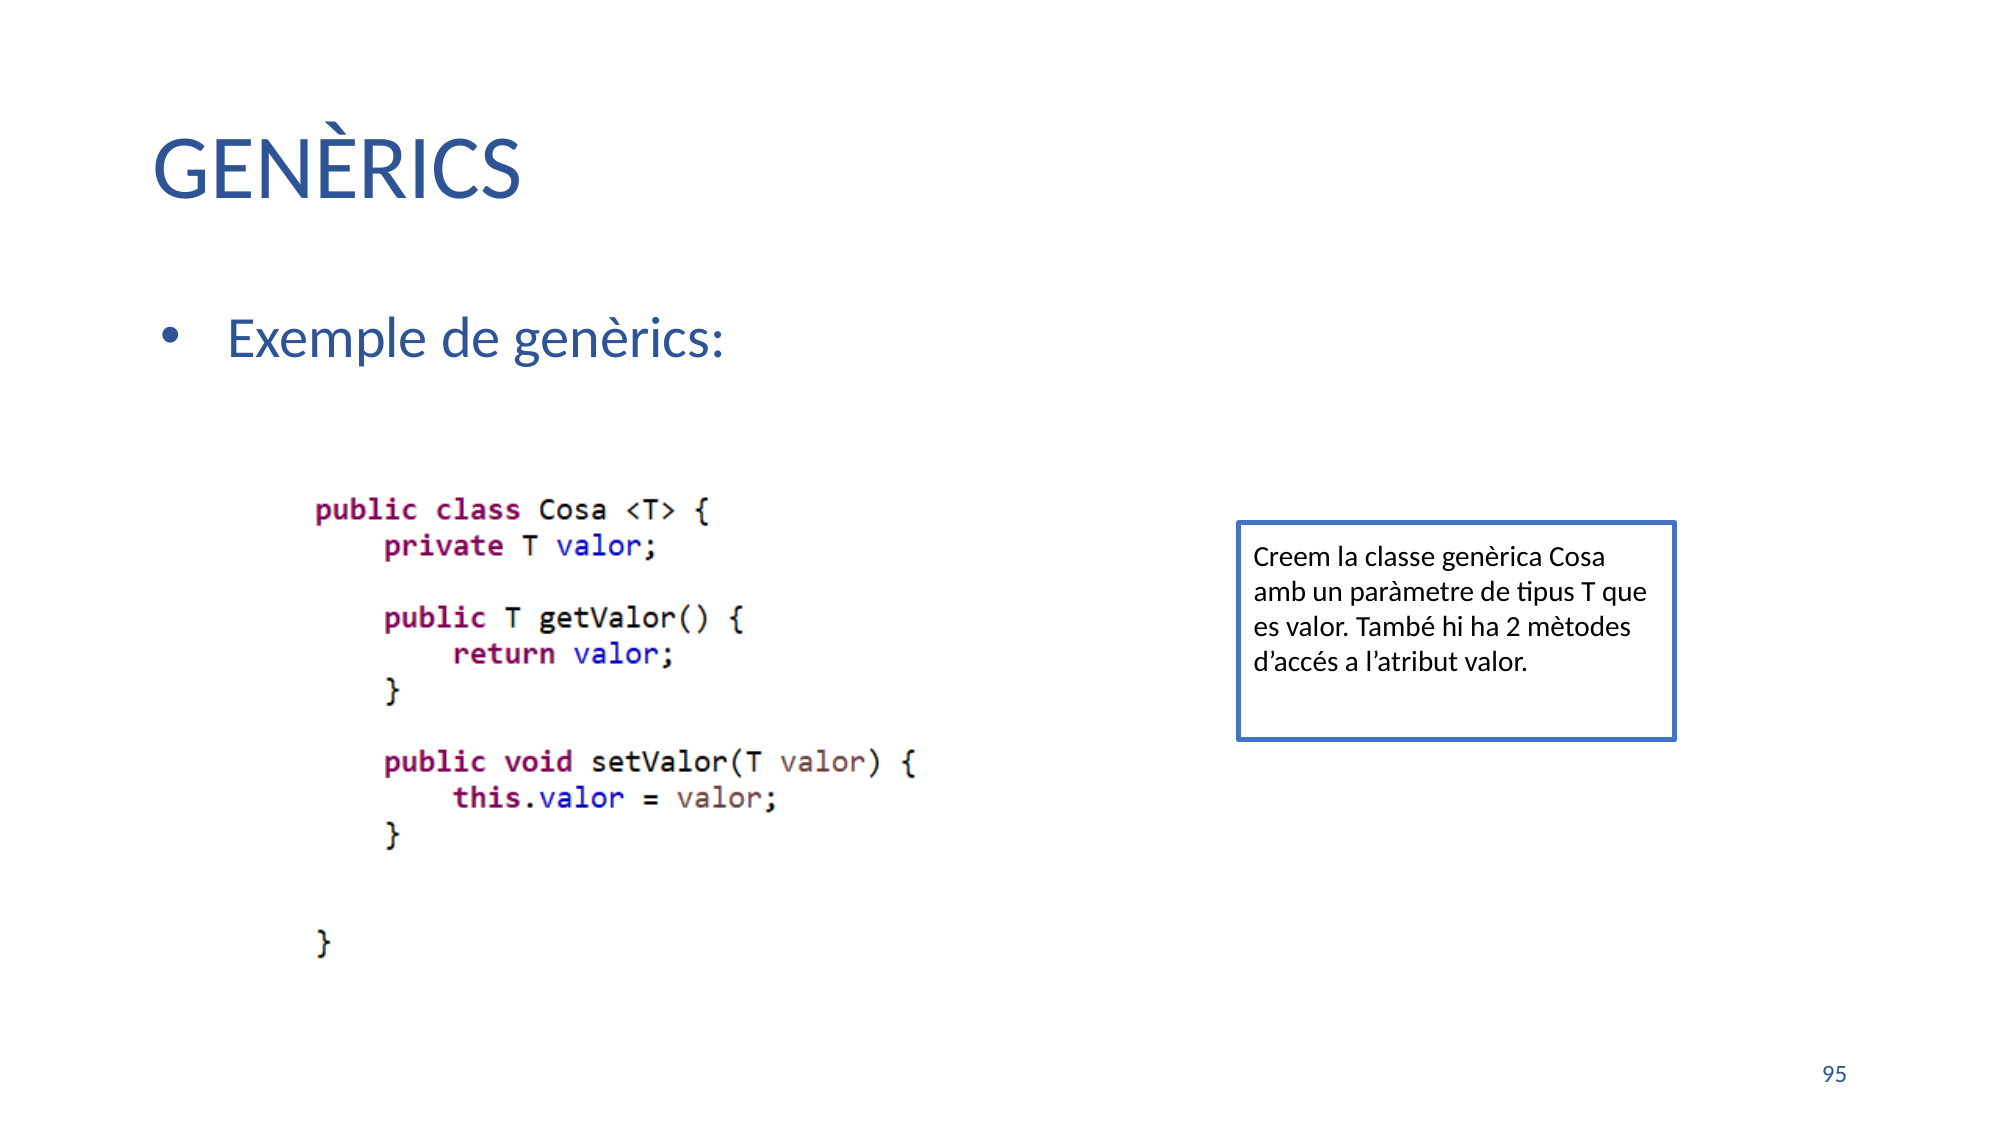

# GENÈRICS
Exemple de genèrics:
Creem la classe genèrica Cosa amb un paràmetre de tipus T que es valor. També hi ha 2 mètodes d’accés a l’atribut valor.